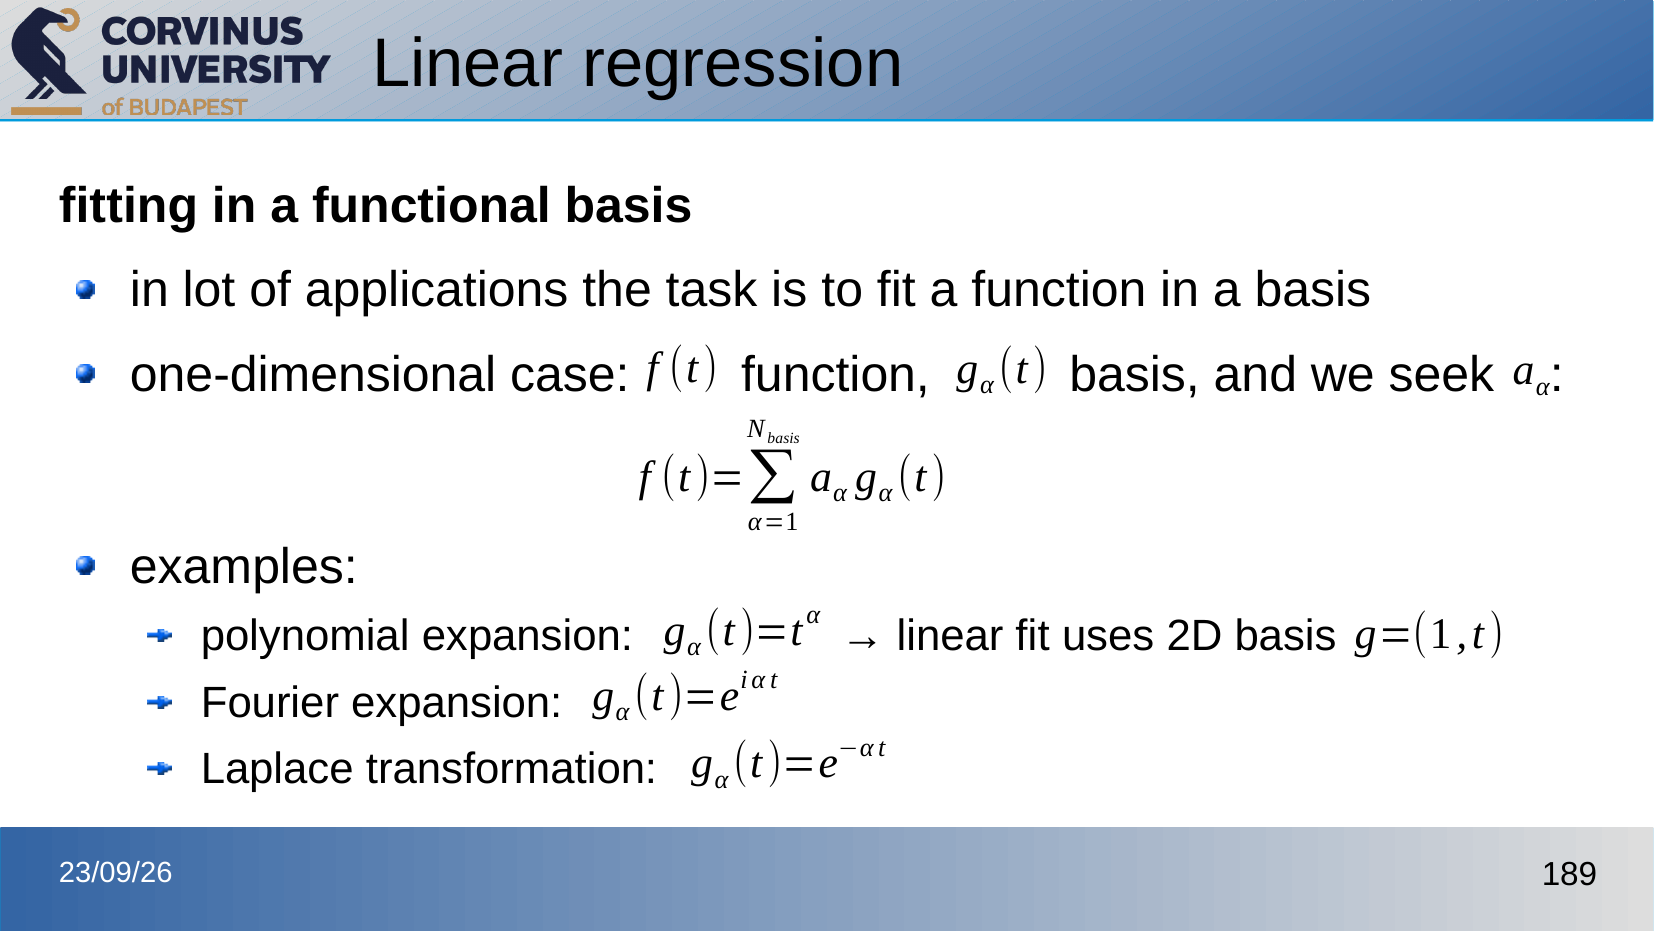

# Linear regression
fitting in a functional basis
in lot of applications the task is to fit a function in a basis
one-dimensional case: function, basis, and we seek :
examples:
polynomial expansion: → linear fit uses 2D basis
Fourier expansion:
Laplace transformation: